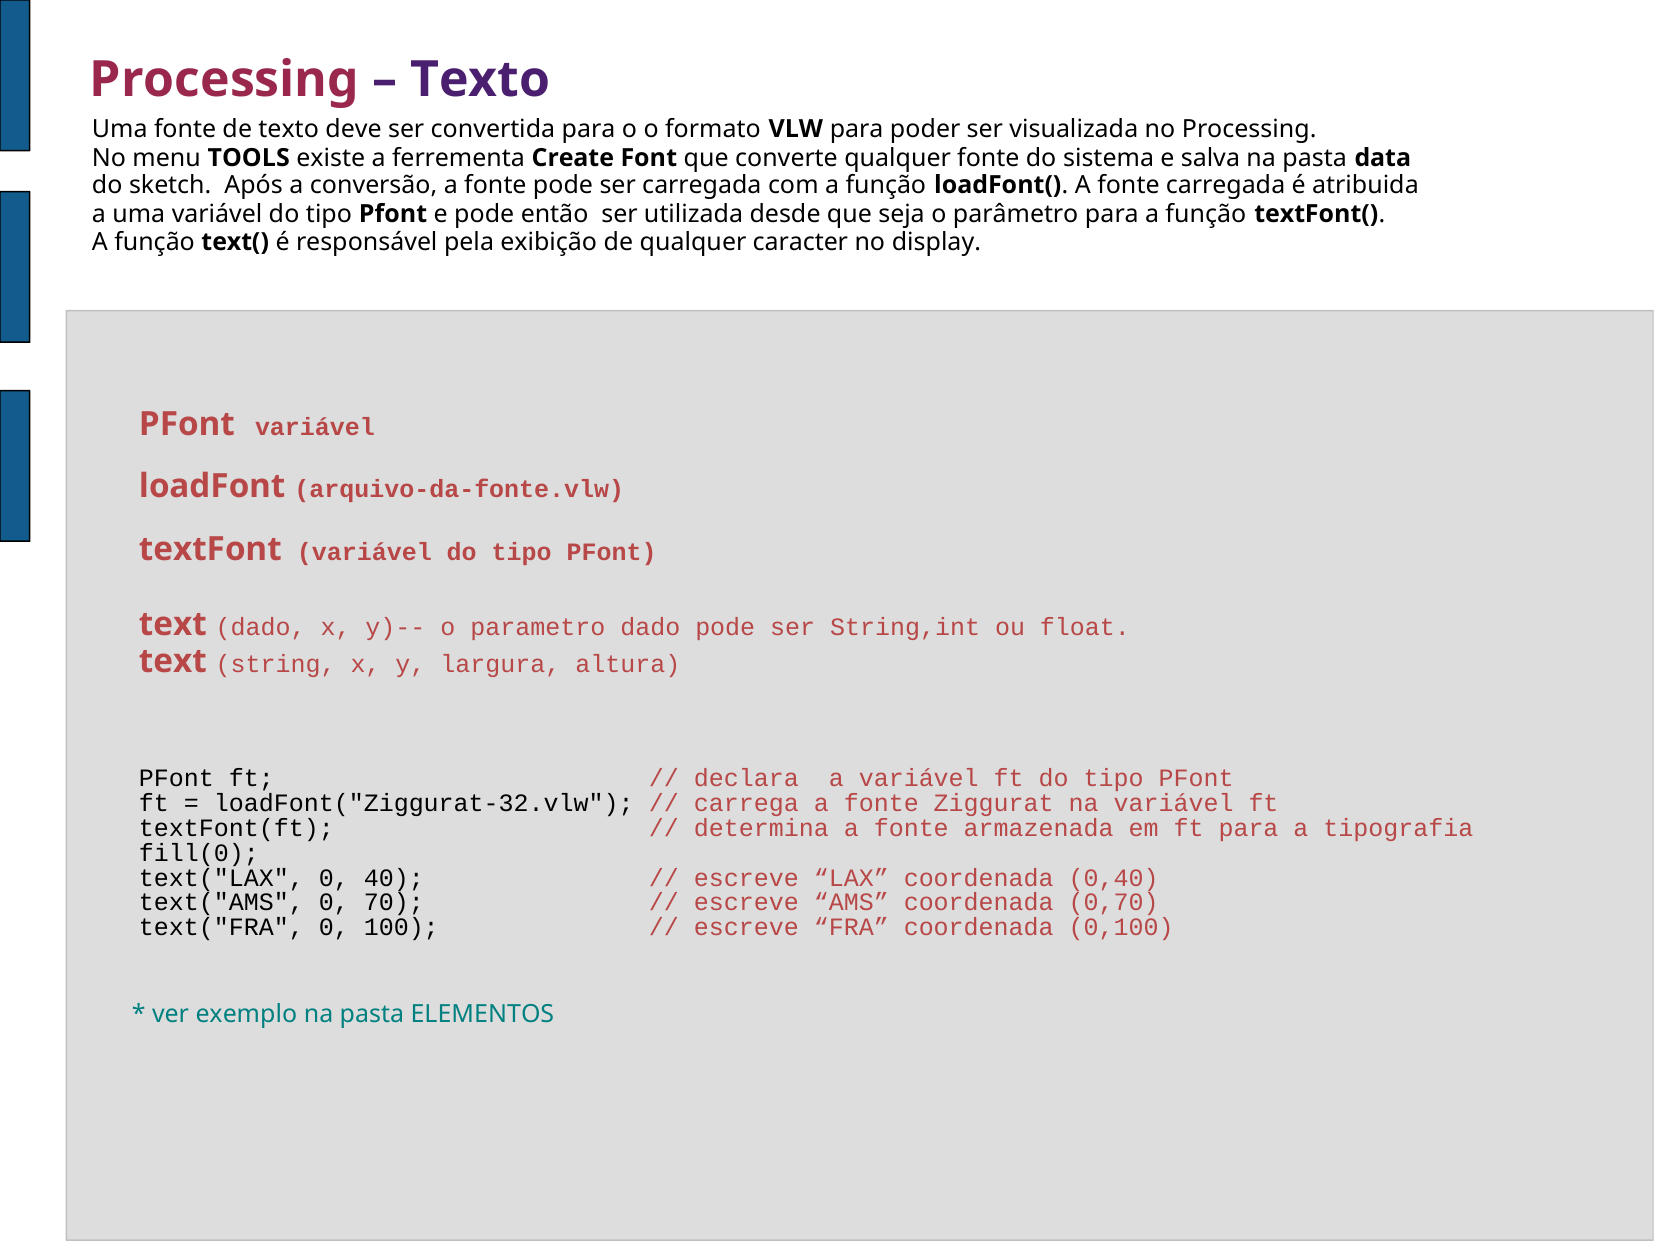

Processing – Texto
Uma fonte de texto deve ser convertida para o o formato VLW para poder ser visualizada no Processing.
No menu TOOLS existe a ferrementa Create Font que converte qualquer fonte do sistema e salva na pasta data
do sketch. Após a conversão, a fonte pode ser carregada com a função loadFont(). A fonte carregada é atribuida
a uma variável do tipo Pfont e pode então ser utilizada desde que seja o parâmetro para a função textFont().
A função text() é responsável pela exibição de qualquer caracter no display.
PFont variável
loadFont (arquivo-da-fonte.vlw)
textFont (variável do tipo PFont)
text (dado, x, y)-- o parametro dado pode ser String,int ou float.
text (string, x, y, largura, altura)
PFont ft; // declara a variável ft do tipo PFont
ft = loadFont("Ziggurat-32.vlw"); // carrega a fonte Ziggurat na variável ft
textFont(ft); // determina a fonte armazenada em ft para a tipografia
fill(0);
text("LAX", 0, 40); // escreve “LAX” coordenada (0,40)
text("AMS", 0, 70); // escreve “AMS” coordenada (0,70)
text("FRA", 0, 100); // escreve “FRA” coordenada (0,100)
* ver exemplo na pasta ELEMENTOS